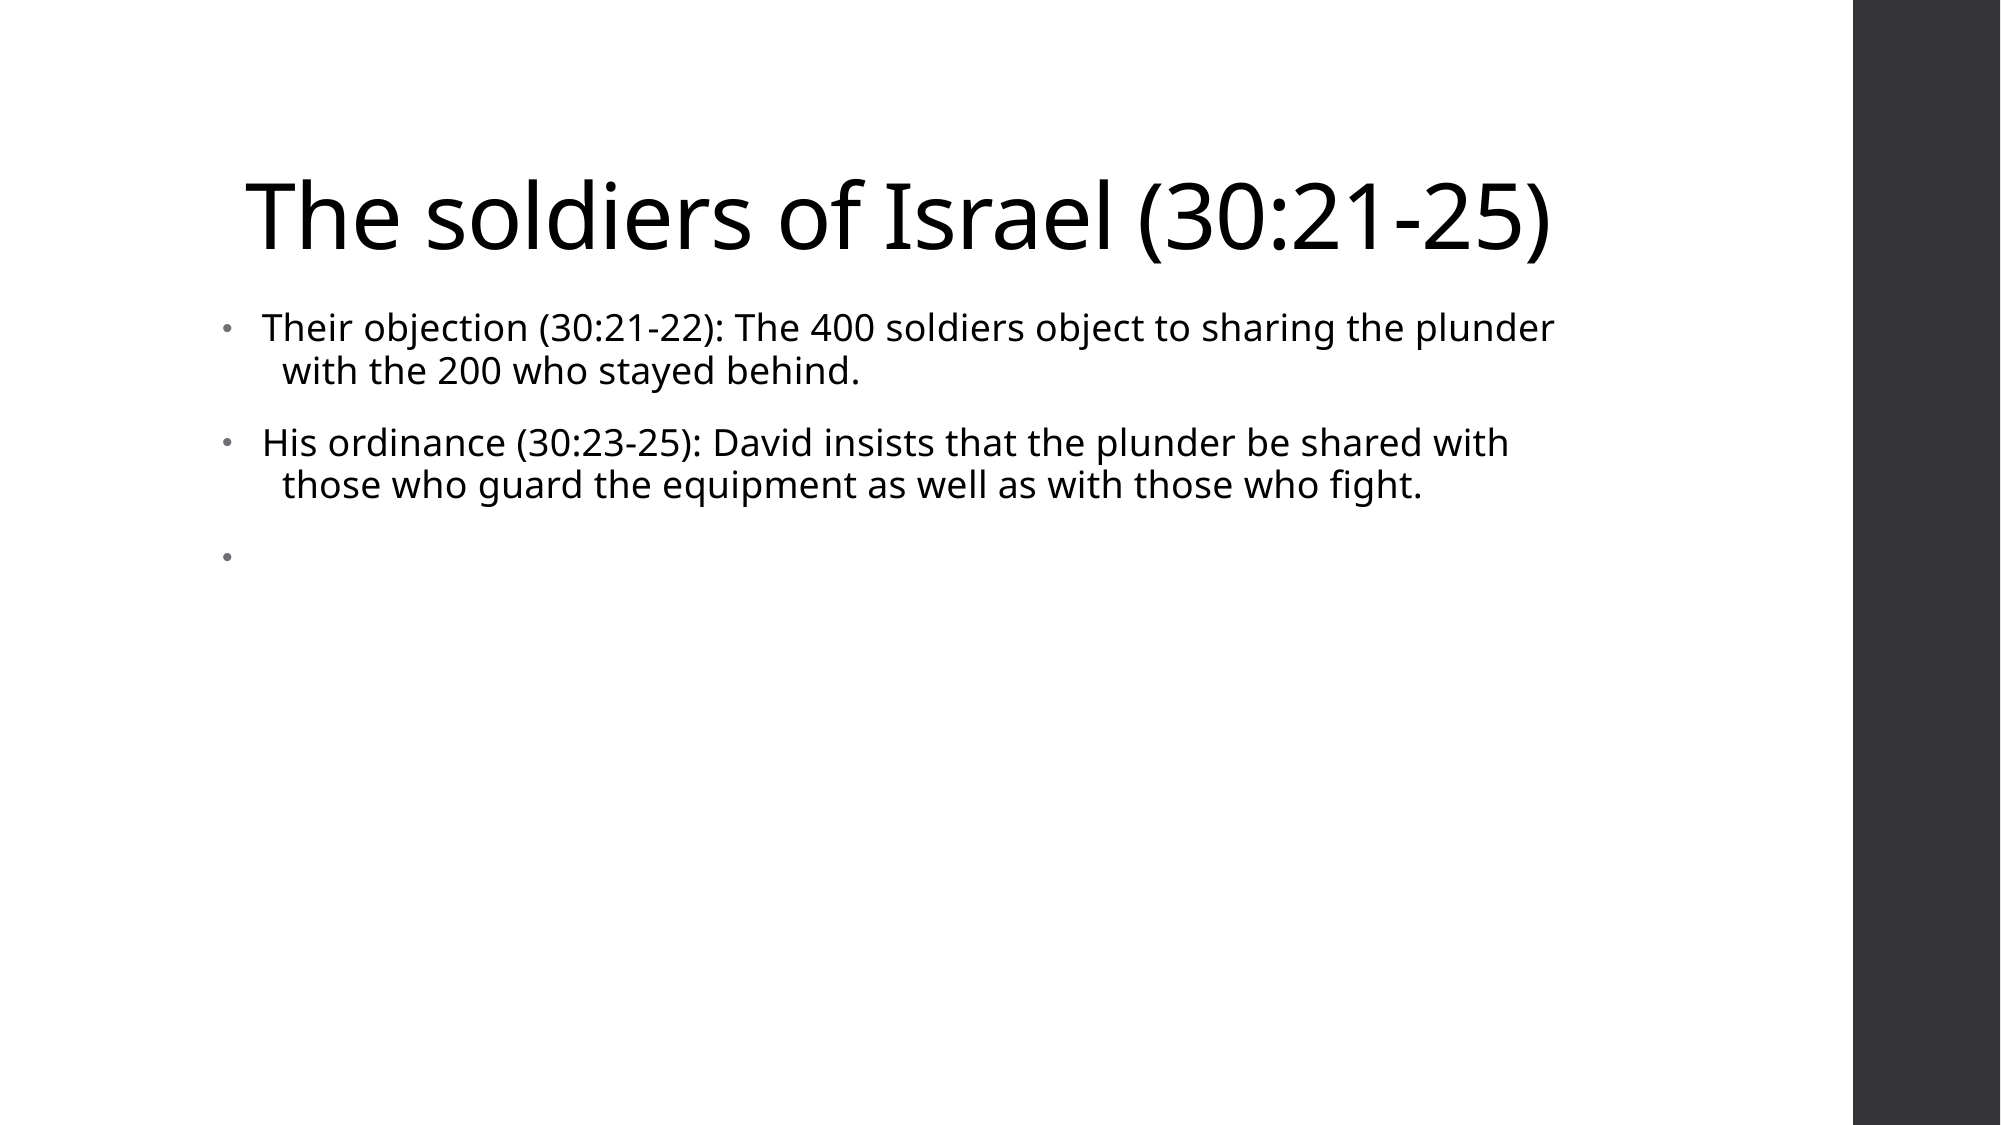

# The soldiers of Israel (30:21-25)
 Their objection (30:21-22): The 400 soldiers object to sharing the plunder with the 200 who stayed behind.
 His ordinance (30:23-25): David insists that the plunder be shared with those who guard the equipment as well as with those who fight.